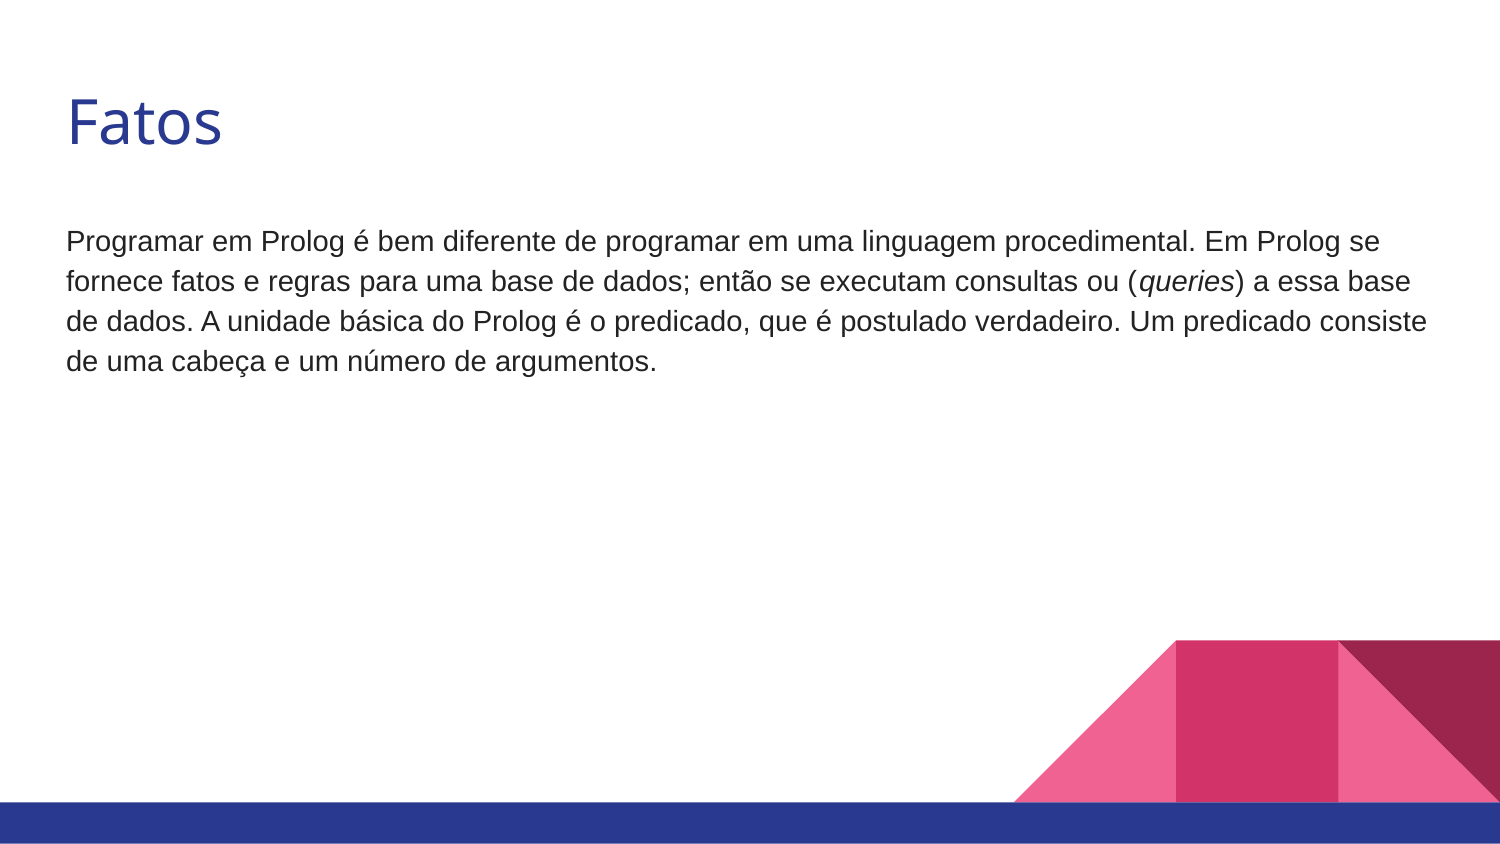

# Fatos
Programar em Prolog é bem diferente de programar em uma linguagem procedimental. Em Prolog se fornece fatos e regras para uma base de dados; então se executam consultas ou (queries) a essa base de dados. A unidade básica do Prolog é o predicado, que é postulado verdadeiro. Um predicado consiste de uma cabeça e um número de argumentos.